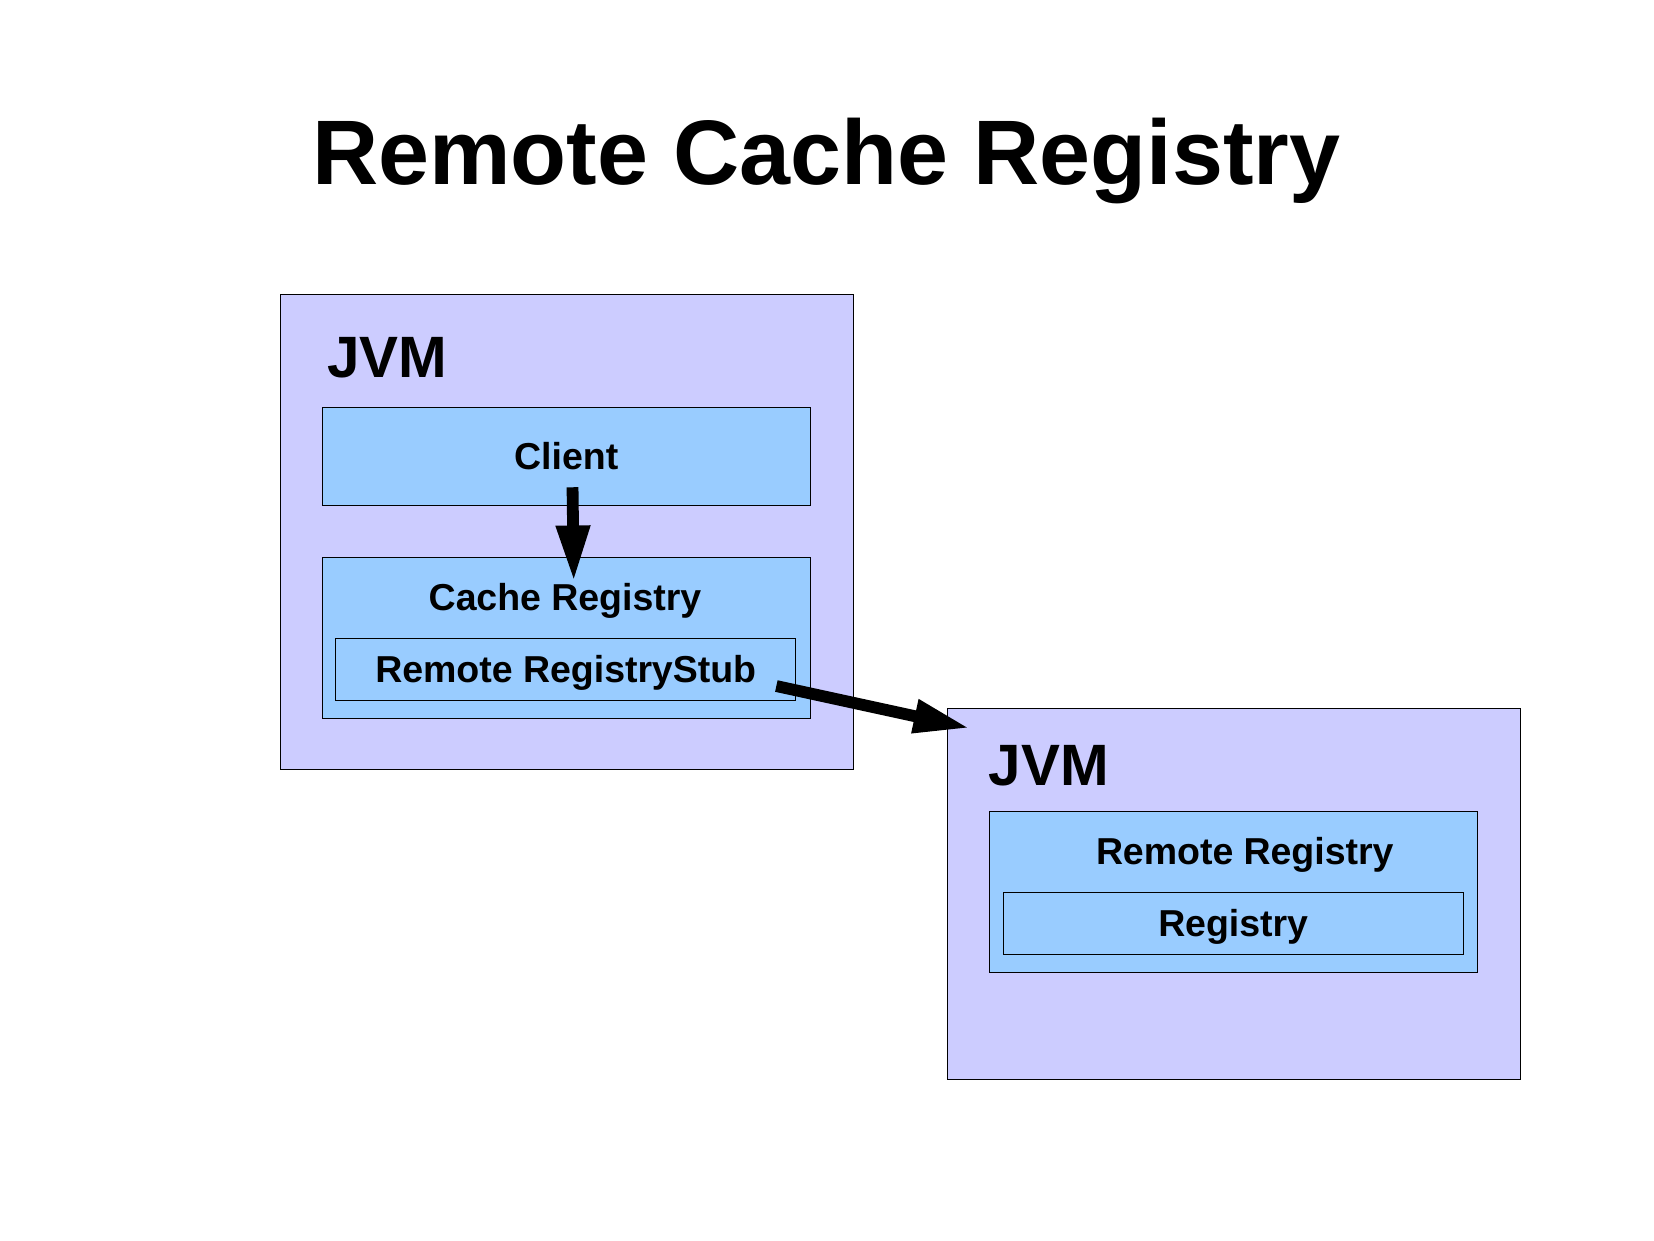

# Remote Cache Registry
JVM
Client
Client
Cache Registry
Remote RegistryStub
JVM
Remote Registry
Registry